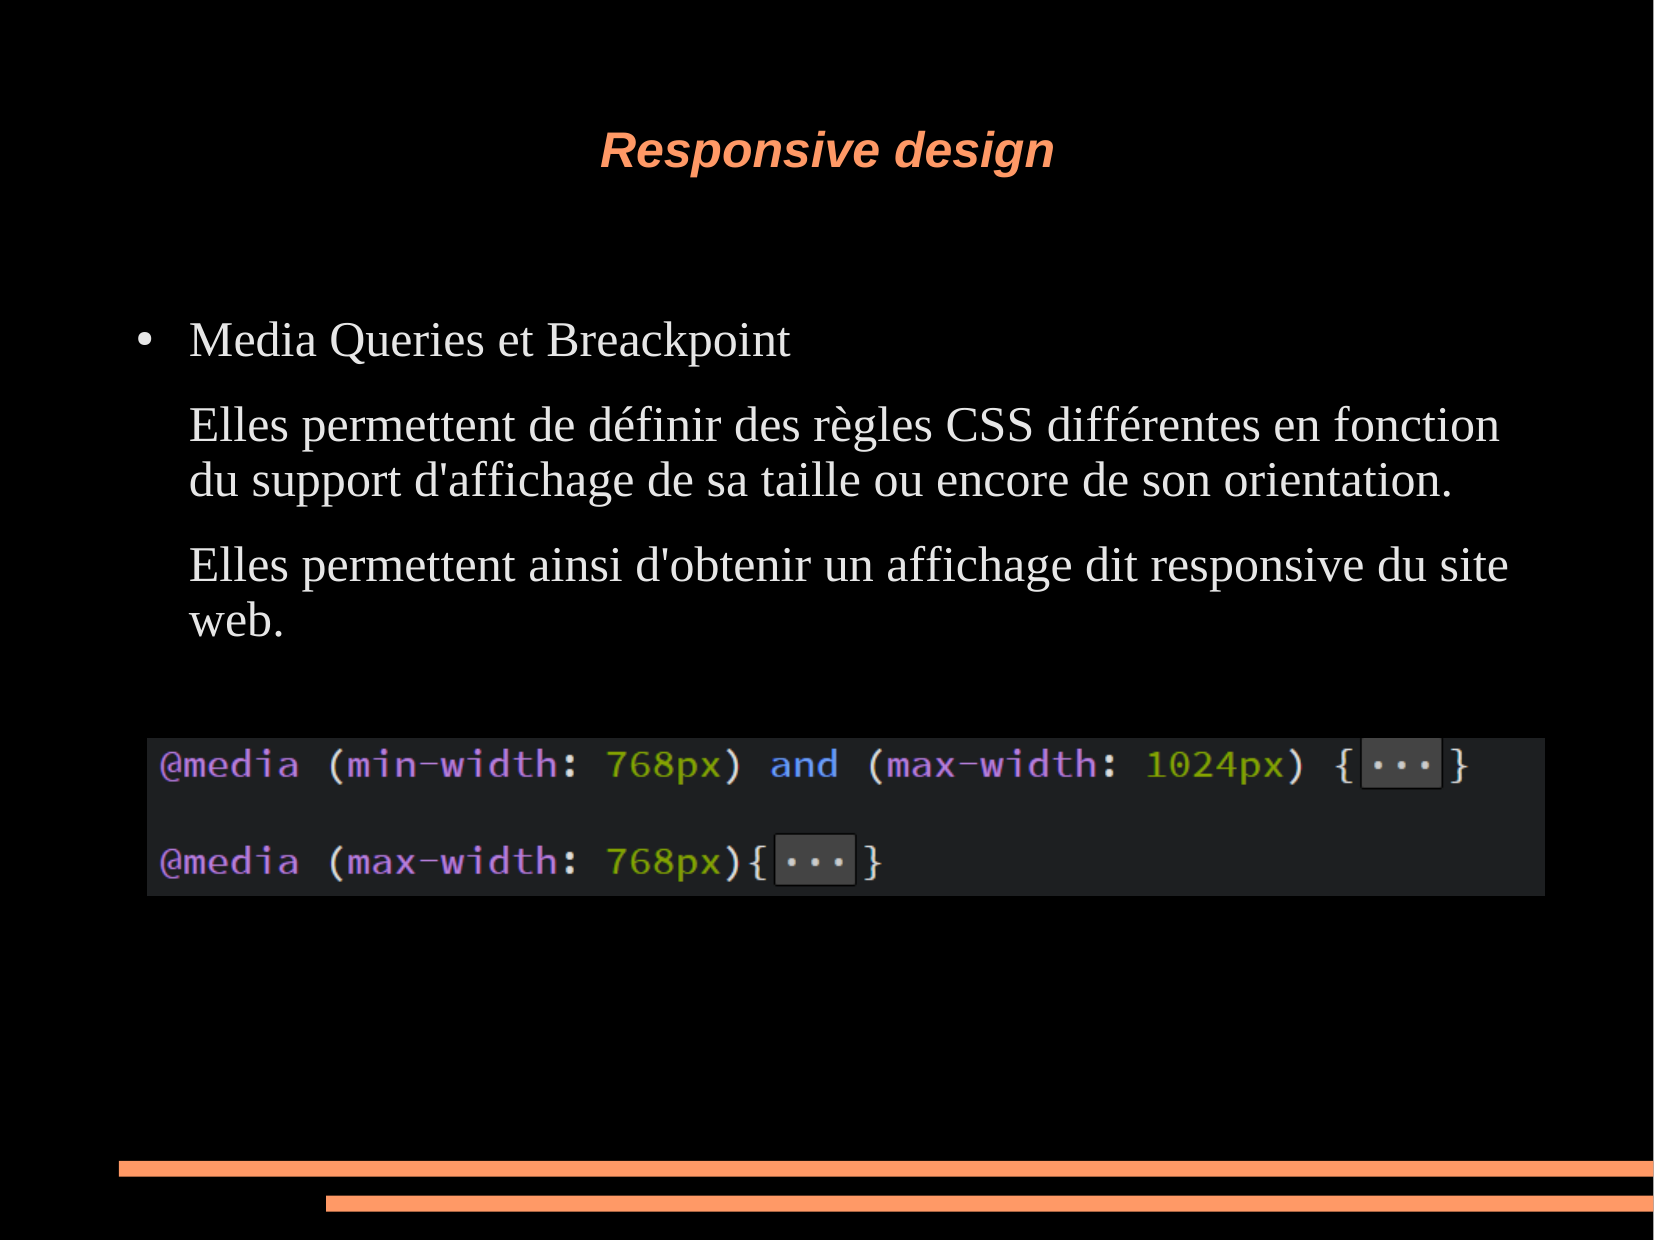

# Responsive design
Media Queries et Breackpoint
Elles permettent de définir des règles CSS différentes en fonction du support d'affichage de sa taille ou encore de son orientation.
Elles permettent ainsi d'obtenir un affichage dit responsive du site web.